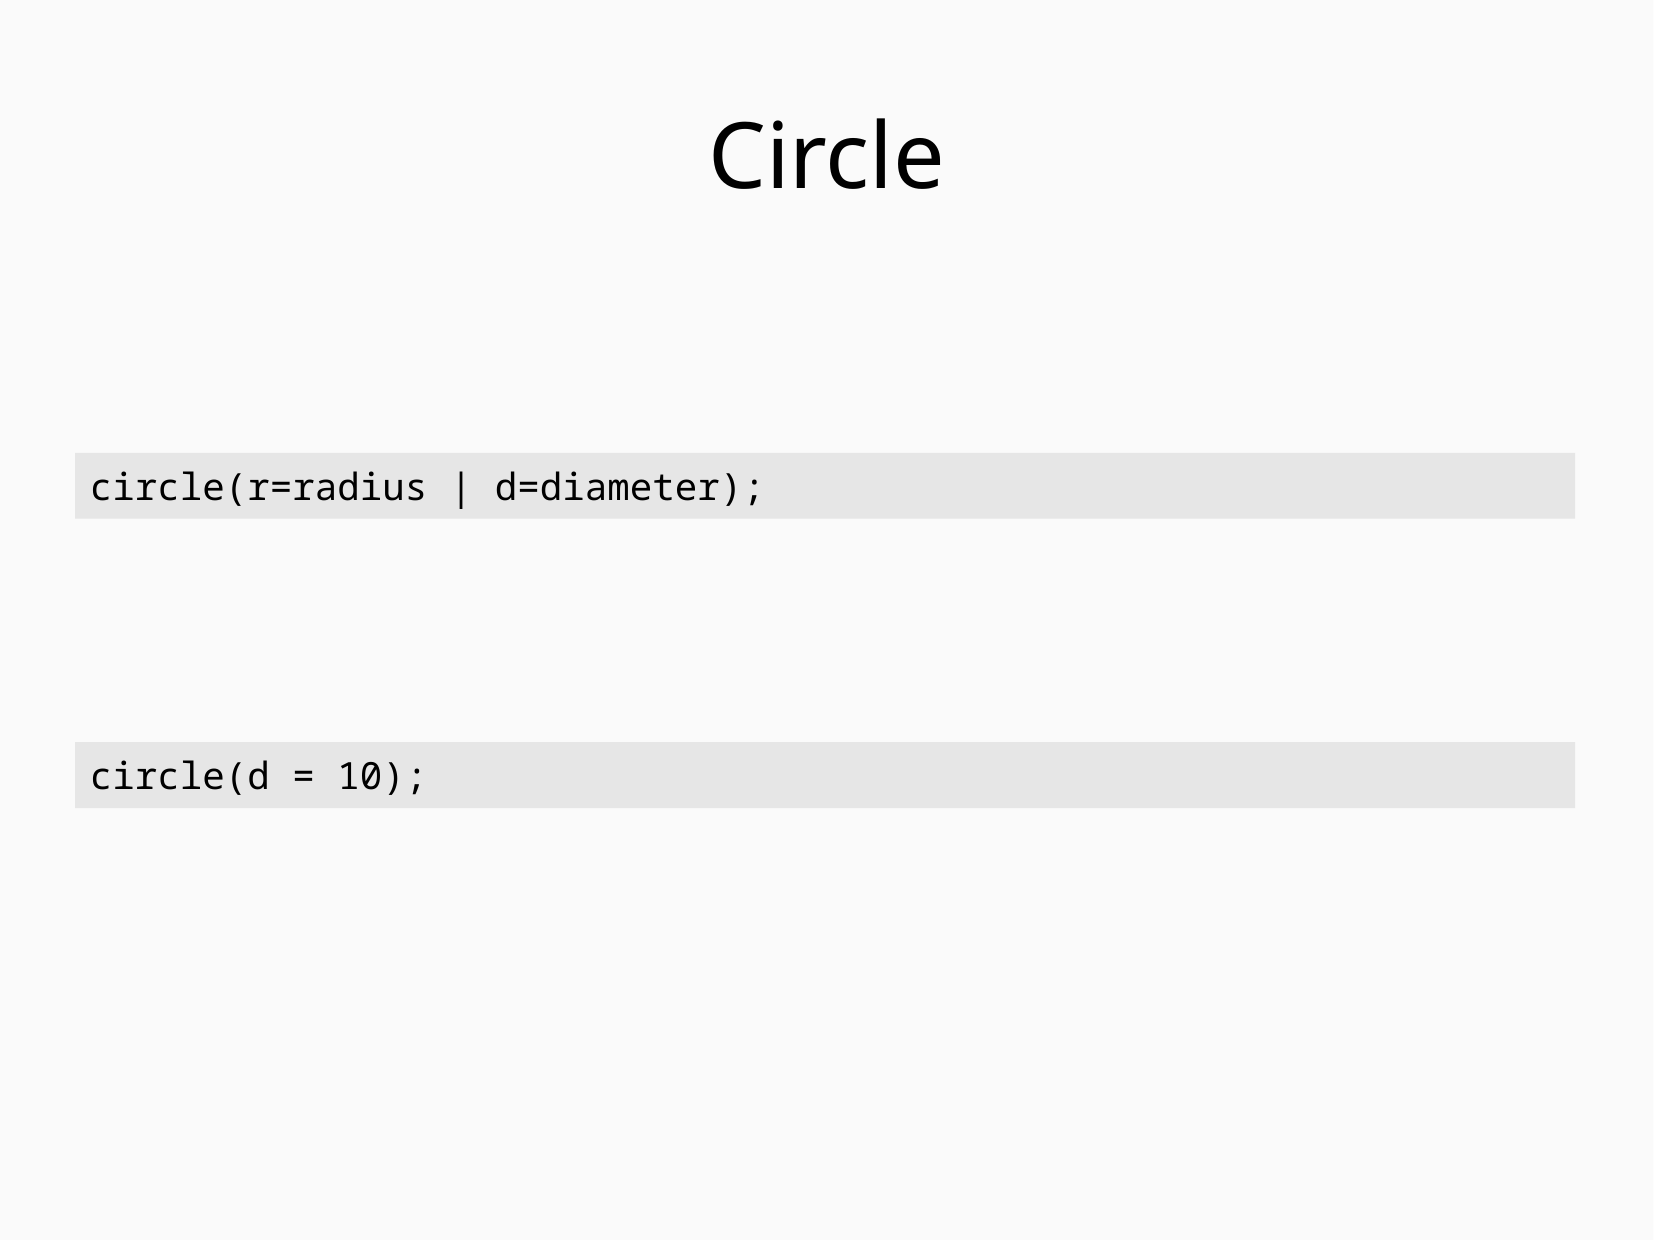

# Circle
circle(r=radius | d=diameter);
circle(d = 10);